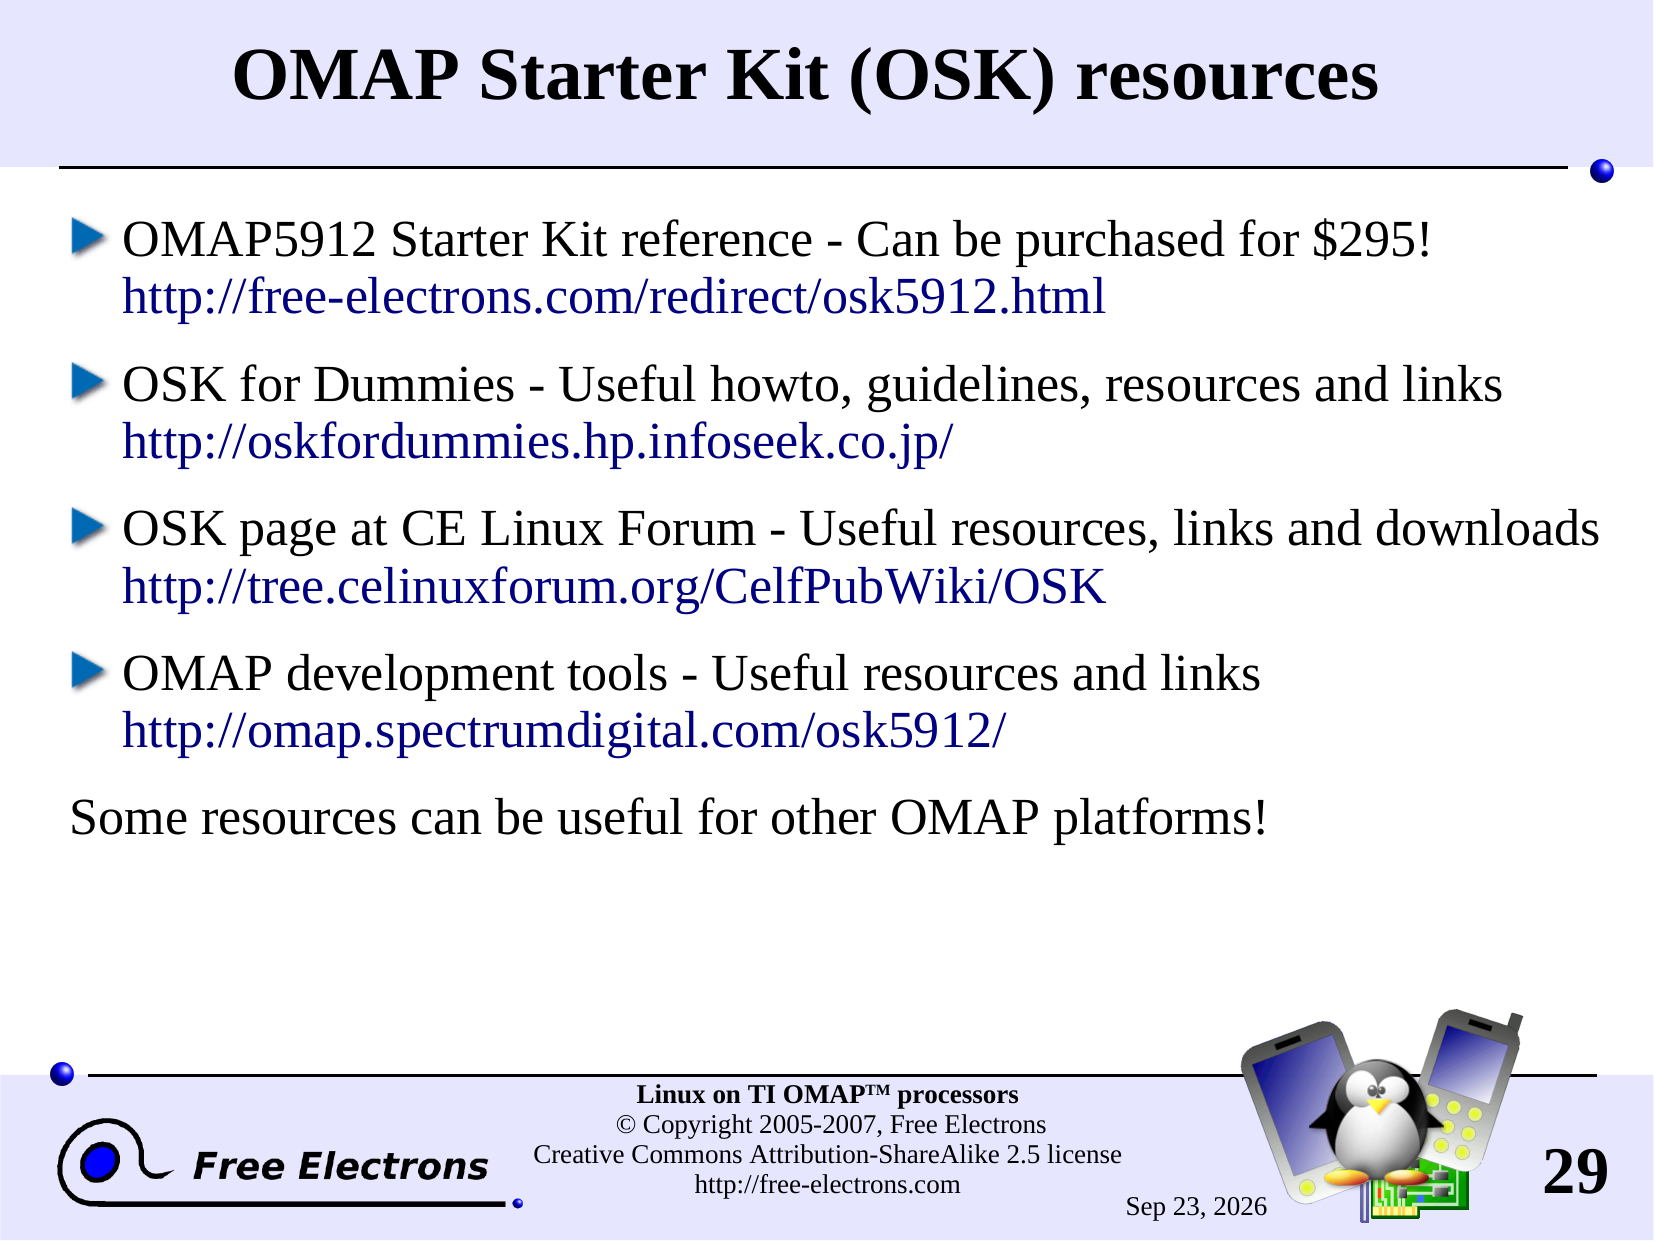

# OMAP Starter Kit (OSK) resources
OMAP5912 Starter Kit reference - Can be purchased for $295!
http://free-electrons.com/redirect/osk5912.html
OSK for Dummies - Useful howto, guidelines, resources and links
http://oskfordummies.hp.infoseek.co.jp/
OSK page at CE Linux Forum - Useful resources, links and downloads
http://tree.celinuxforum.org/CelfPubWiki/OSK
OMAP development tools - Useful resources and links
http://omap.spectrumdigital.com/osk5912/
Some resources can be useful for other OMAP platforms!